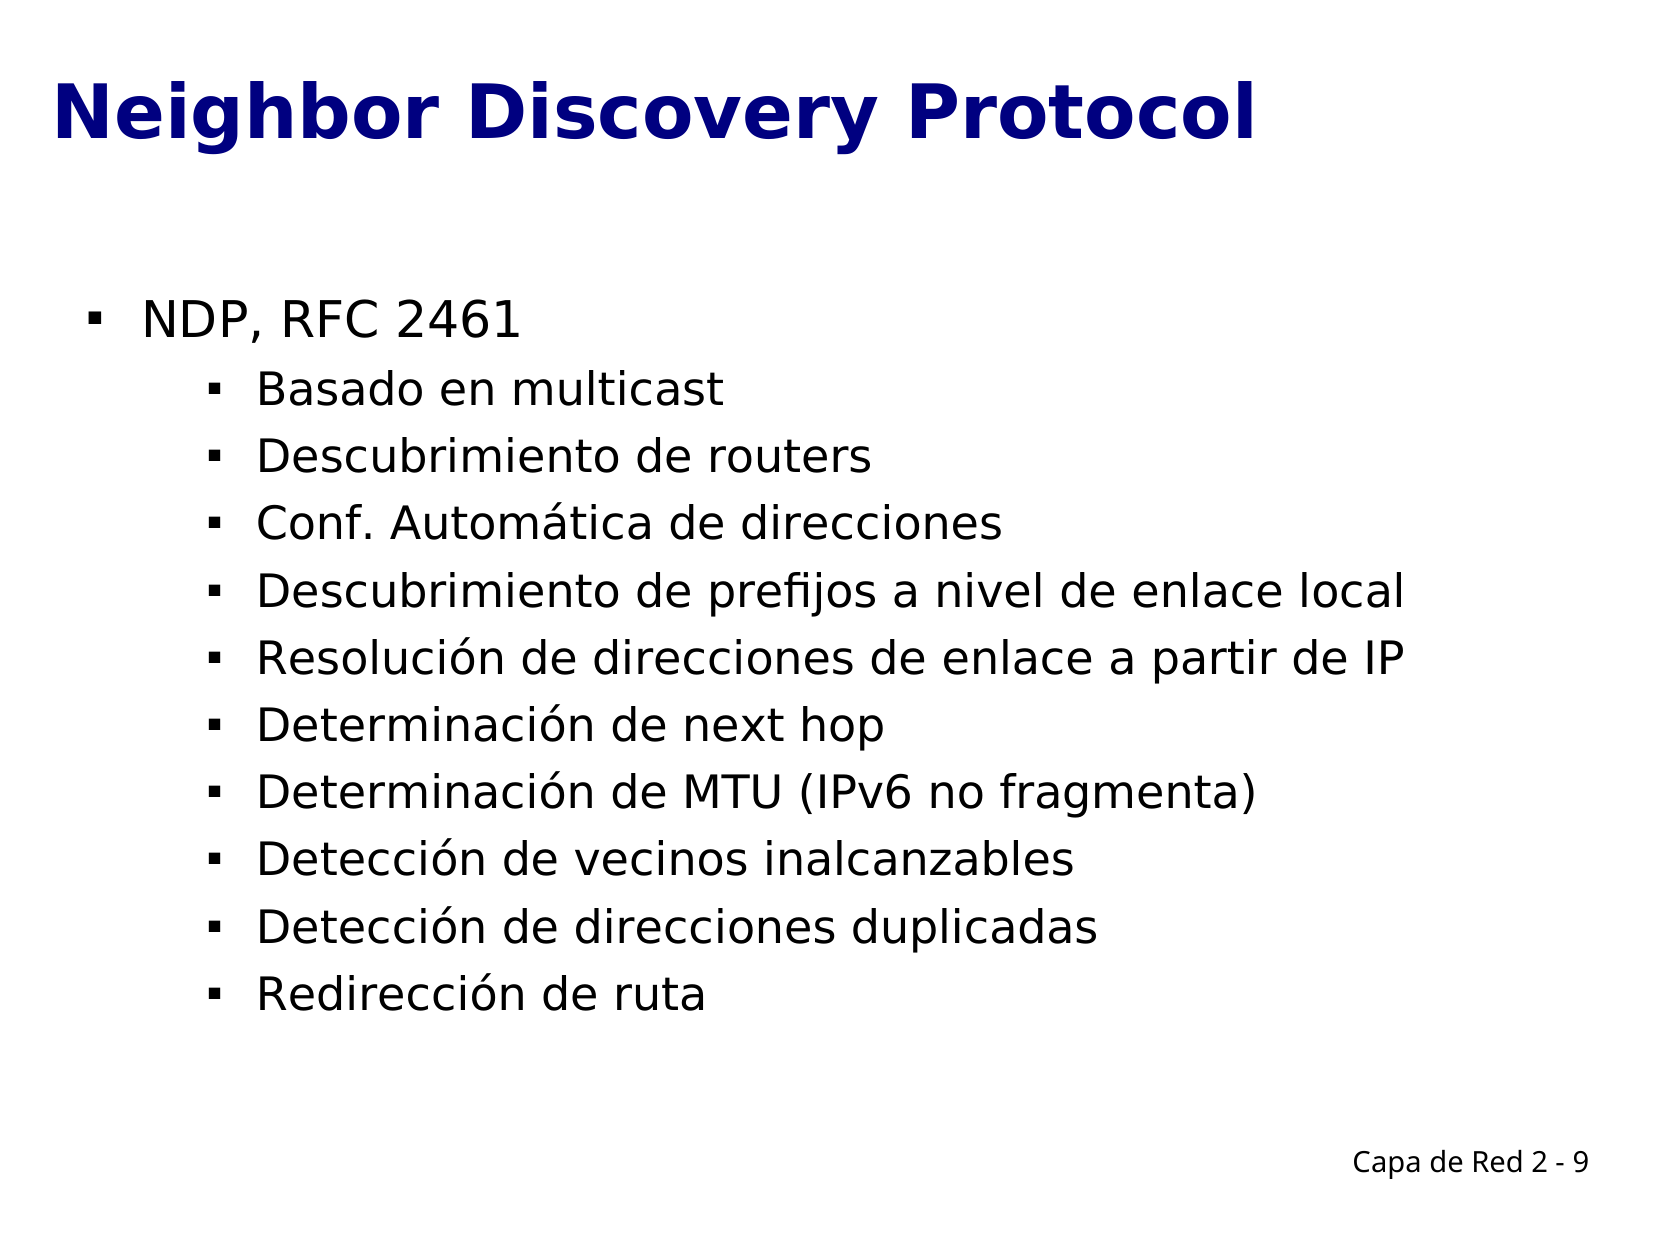

# Neighbor Discovery Protocol
NDP, RFC 2461
Basado en multicast
Descubrimiento de routers
Conf. Automática de direcciones
Descubrimiento de prefijos a nivel de enlace local
Resolución de direcciones de enlace a partir de IP
Determinación de next hop
Determinación de MTU (IPv6 no fragmenta)
Detección de vecinos inalcanzables
Detección de direcciones duplicadas
Redirección de ruta